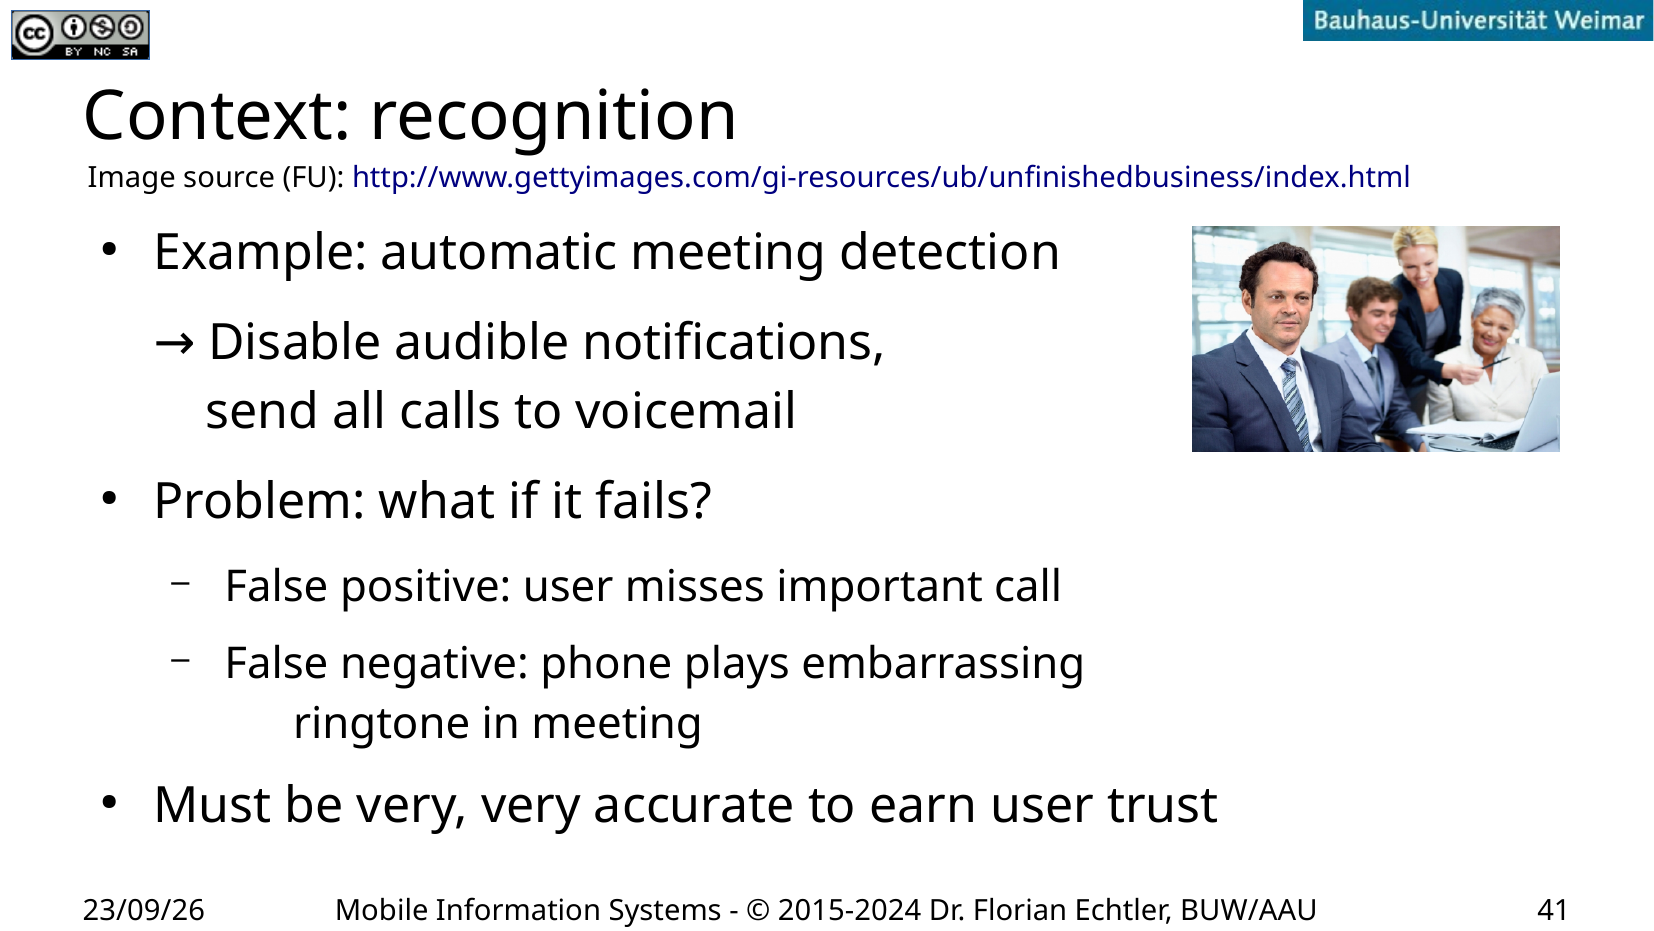

# Context: recognition
Image source (FU): http://www.gettyimages.com/gi-resources/ub/unfinishedbusiness/index.html
Example: automatic meeting detection
→ Disable audible notifications, send all calls to voicemail
Problem: what if it fails?
False positive: user misses important call
False negative: phone plays embarrassing ringtone in meeting
Must be very, very accurate to earn user trust
Mobile Information Systems - © 2015-2024 Dr. Florian Echtler, BUW/AAU
41